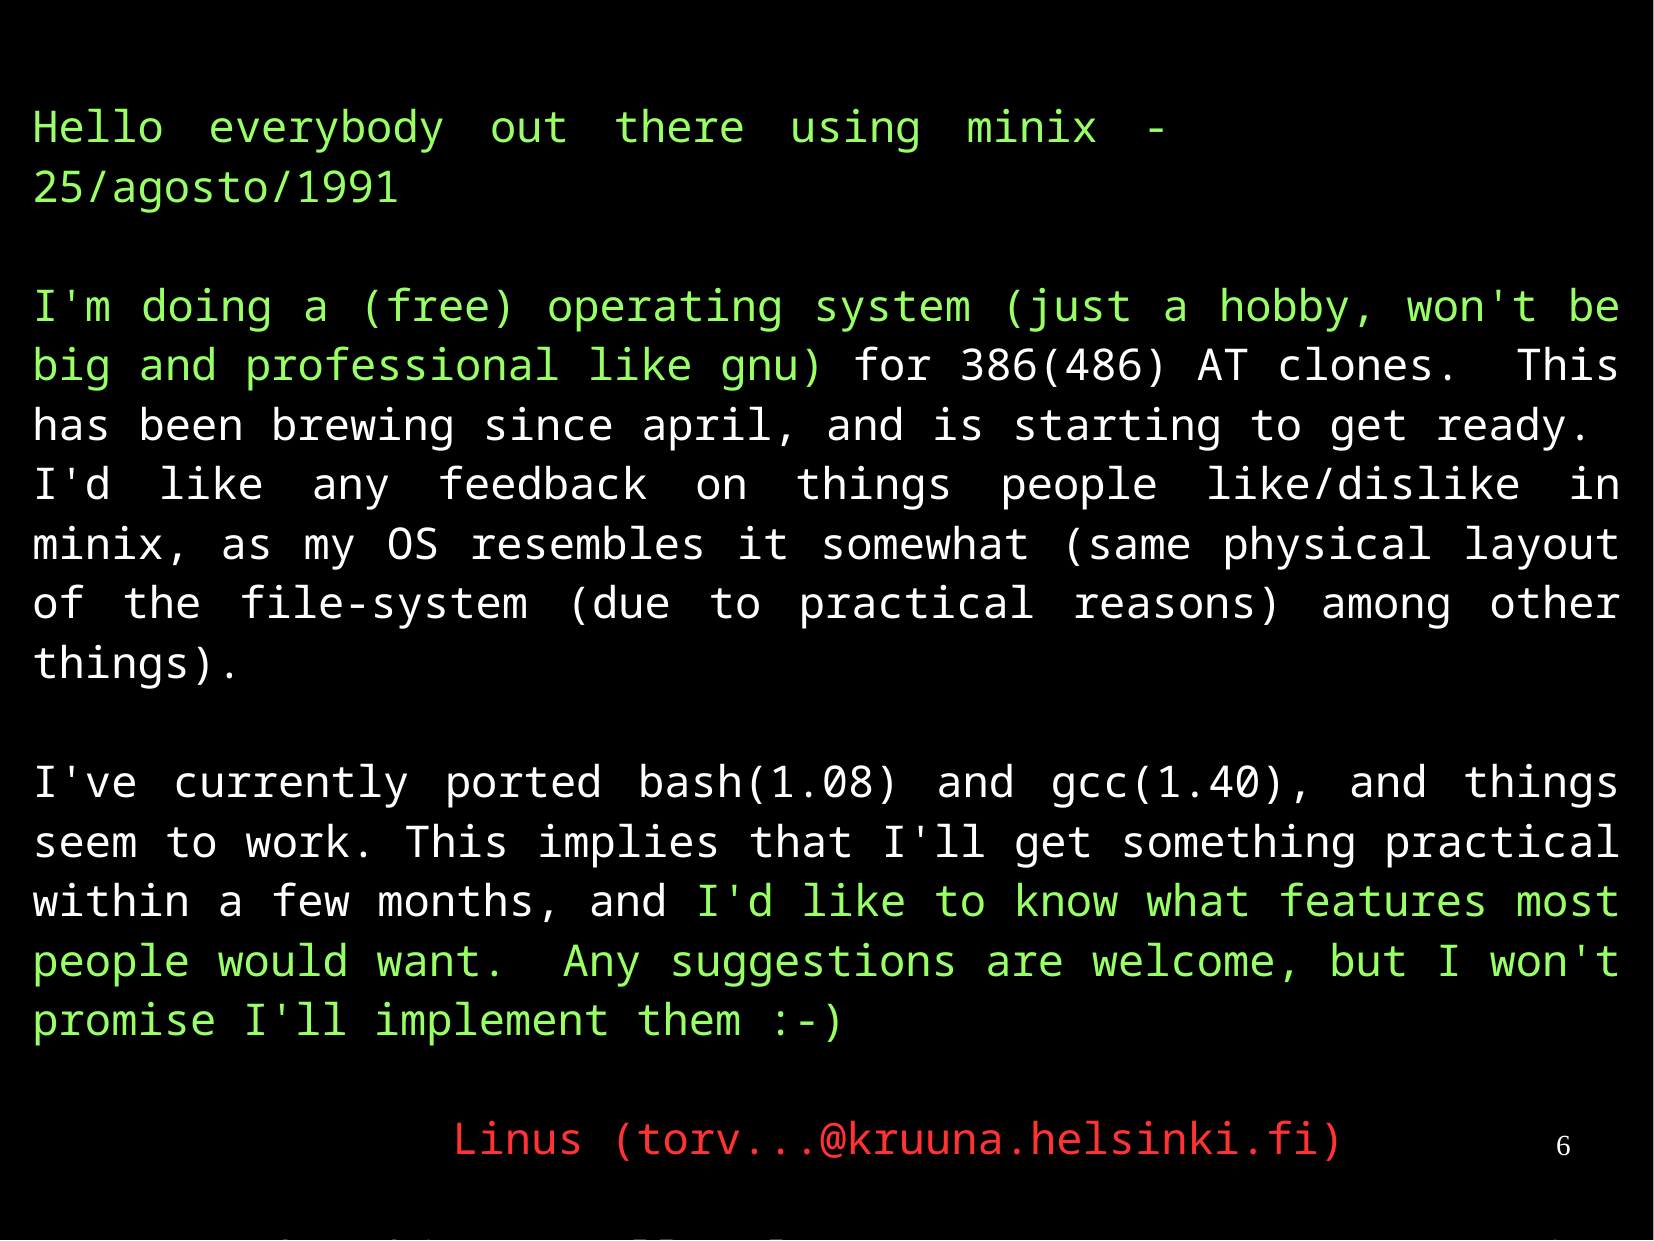

Hello everybody out there using minix - 25/agosto/1991
I'm doing a (free) operating system (just a hobby, won't be big and professional like gnu) for 386(486) AT clones. This has been brewing since april, and is starting to get ready. I'd like any feedback on things people like/dislike in minix, as my OS resembles it somewhat (same physical layout of the file-system (due to practical reasons) among other things).
I've currently ported bash(1.08) and gcc(1.40), and things seem to work. This implies that I'll get something practical within a few months, and I'd like to know what features most people would want. Any suggestions are welcome, but I won't promise I'll implement them :-)
 Linus (torv...@kruuna.helsinki.fi)
PS. To make things really clear - yes I can run gcc on it, and bash, and most of the gnu [bin/file] utilities, but it's not very debugged, and the library is really minimal. It doesn't even support floppy-disks yet. It won't be ready for distribution for a couple of months. Even then it probably won't be able to do much more than minix, and much less in some respects. It will be free though (probably under gnu-license or similar)